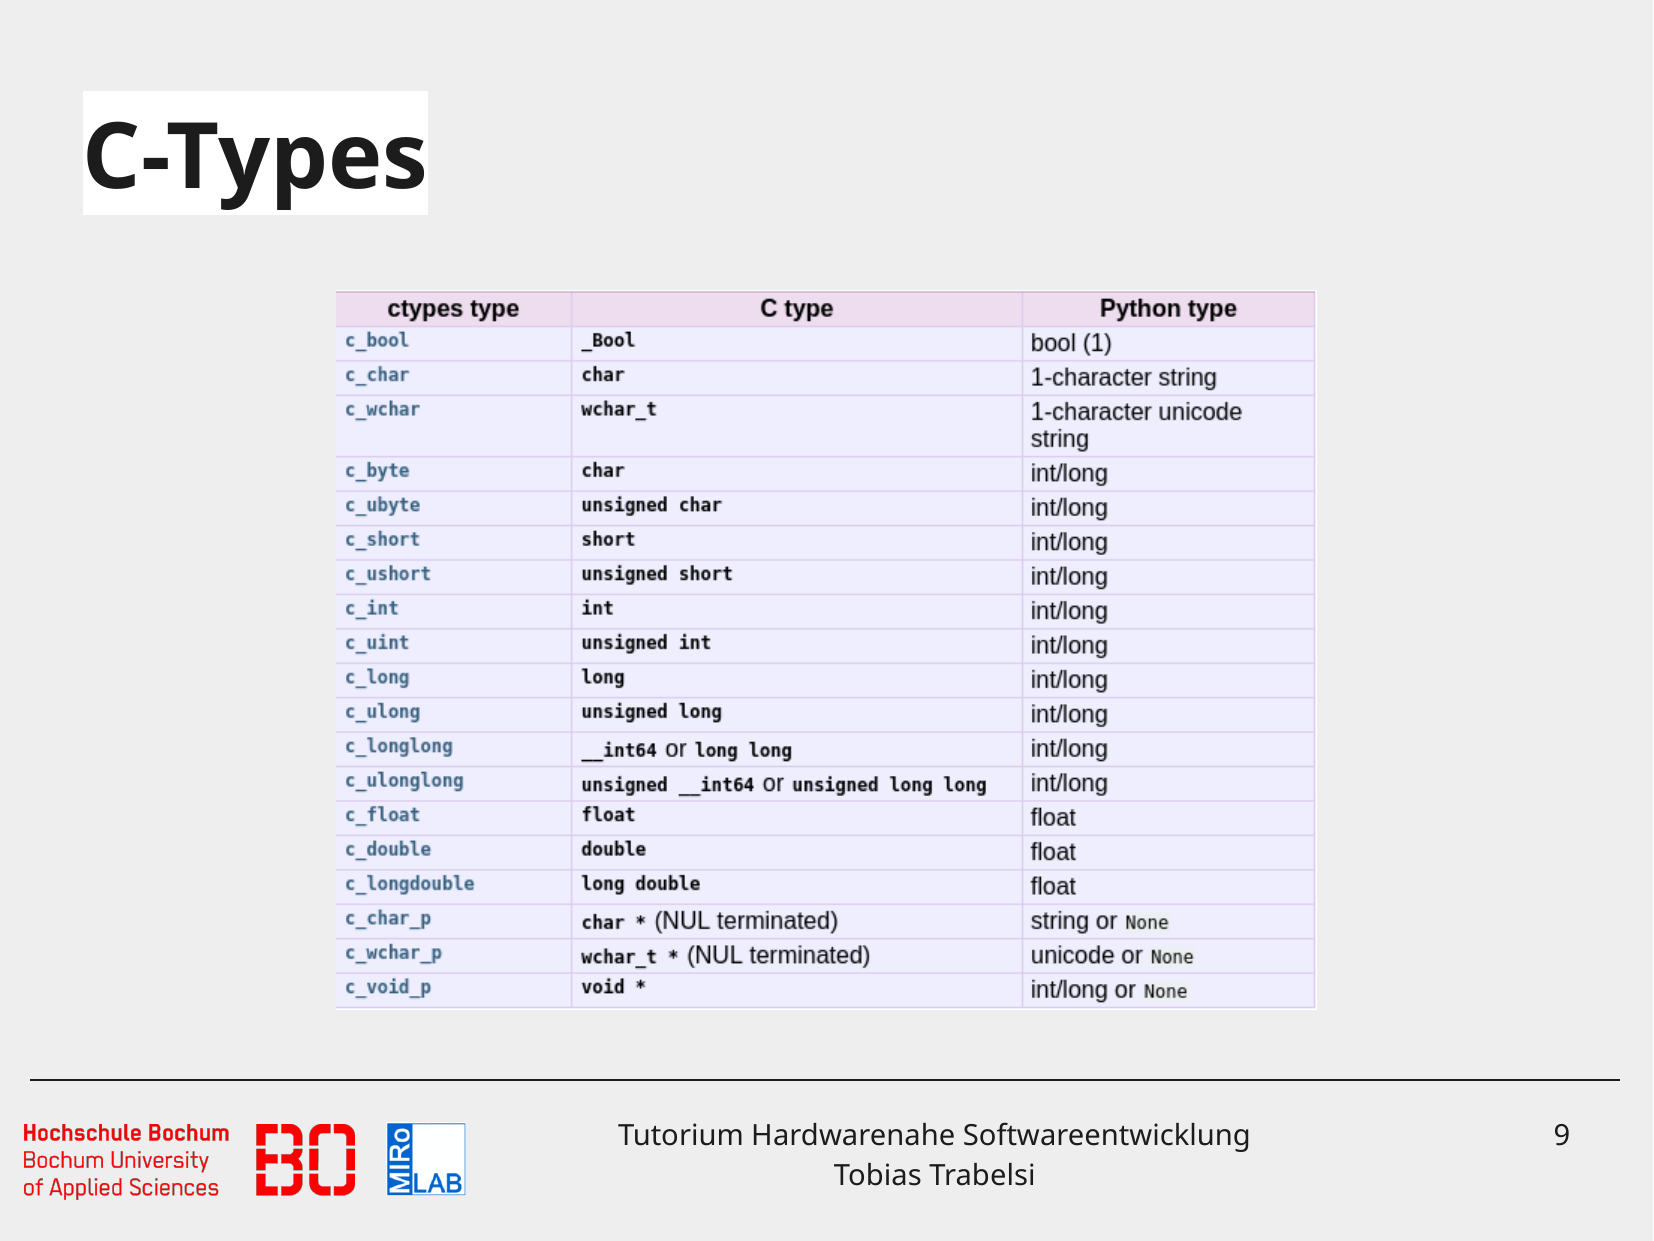

# C-Types
Vanessa Böhrk - Tutorium Hardwarenahe Softwareentwicklung
9